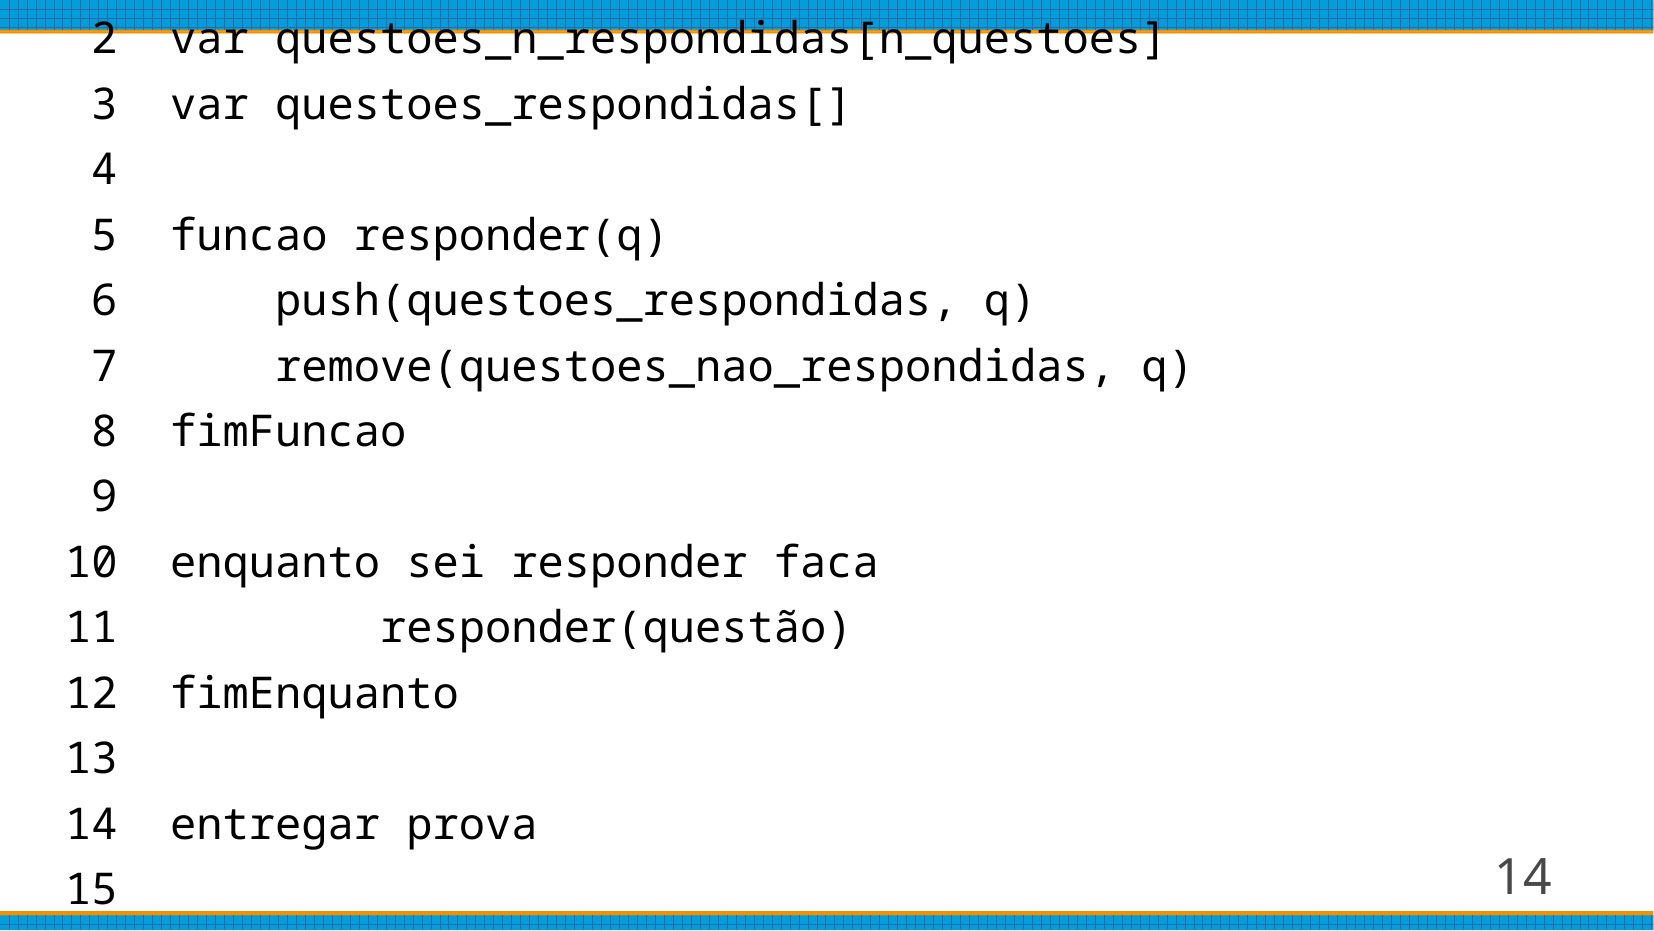

1 inicioAlgoritmo
 2 var questoes_n_respondidas[n_questoes]
 3 var questoes_respondidas[]
 4
 5 funcao responder(q)
 6 push(questoes_respondidas, q)
 7 remove(questoes_nao_respondidas, q)
 8 fimFuncao
 9
10 enquanto sei responder faca
11 responder(questão)
12 fimEnquanto
13
14 entregar prova
15
16 fimAlgoritmo
14